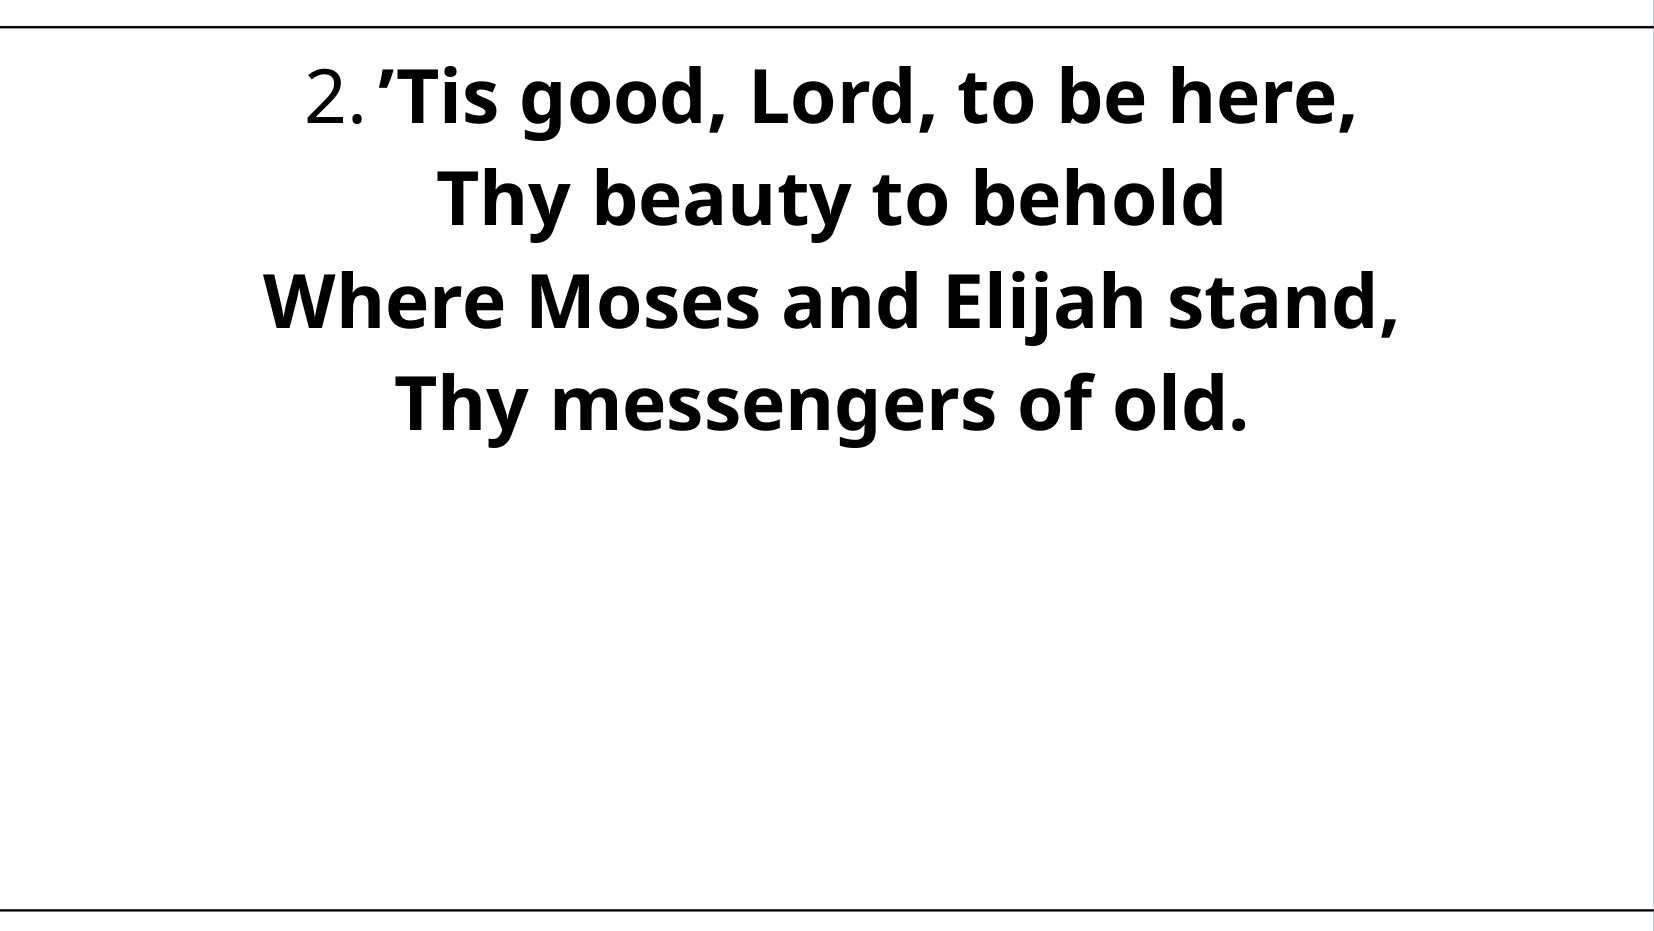

2.	’Tis good, Lord, to be here,
Thy beauty to behold
Where Moses and Elijah stand,
Thy messengers of old.